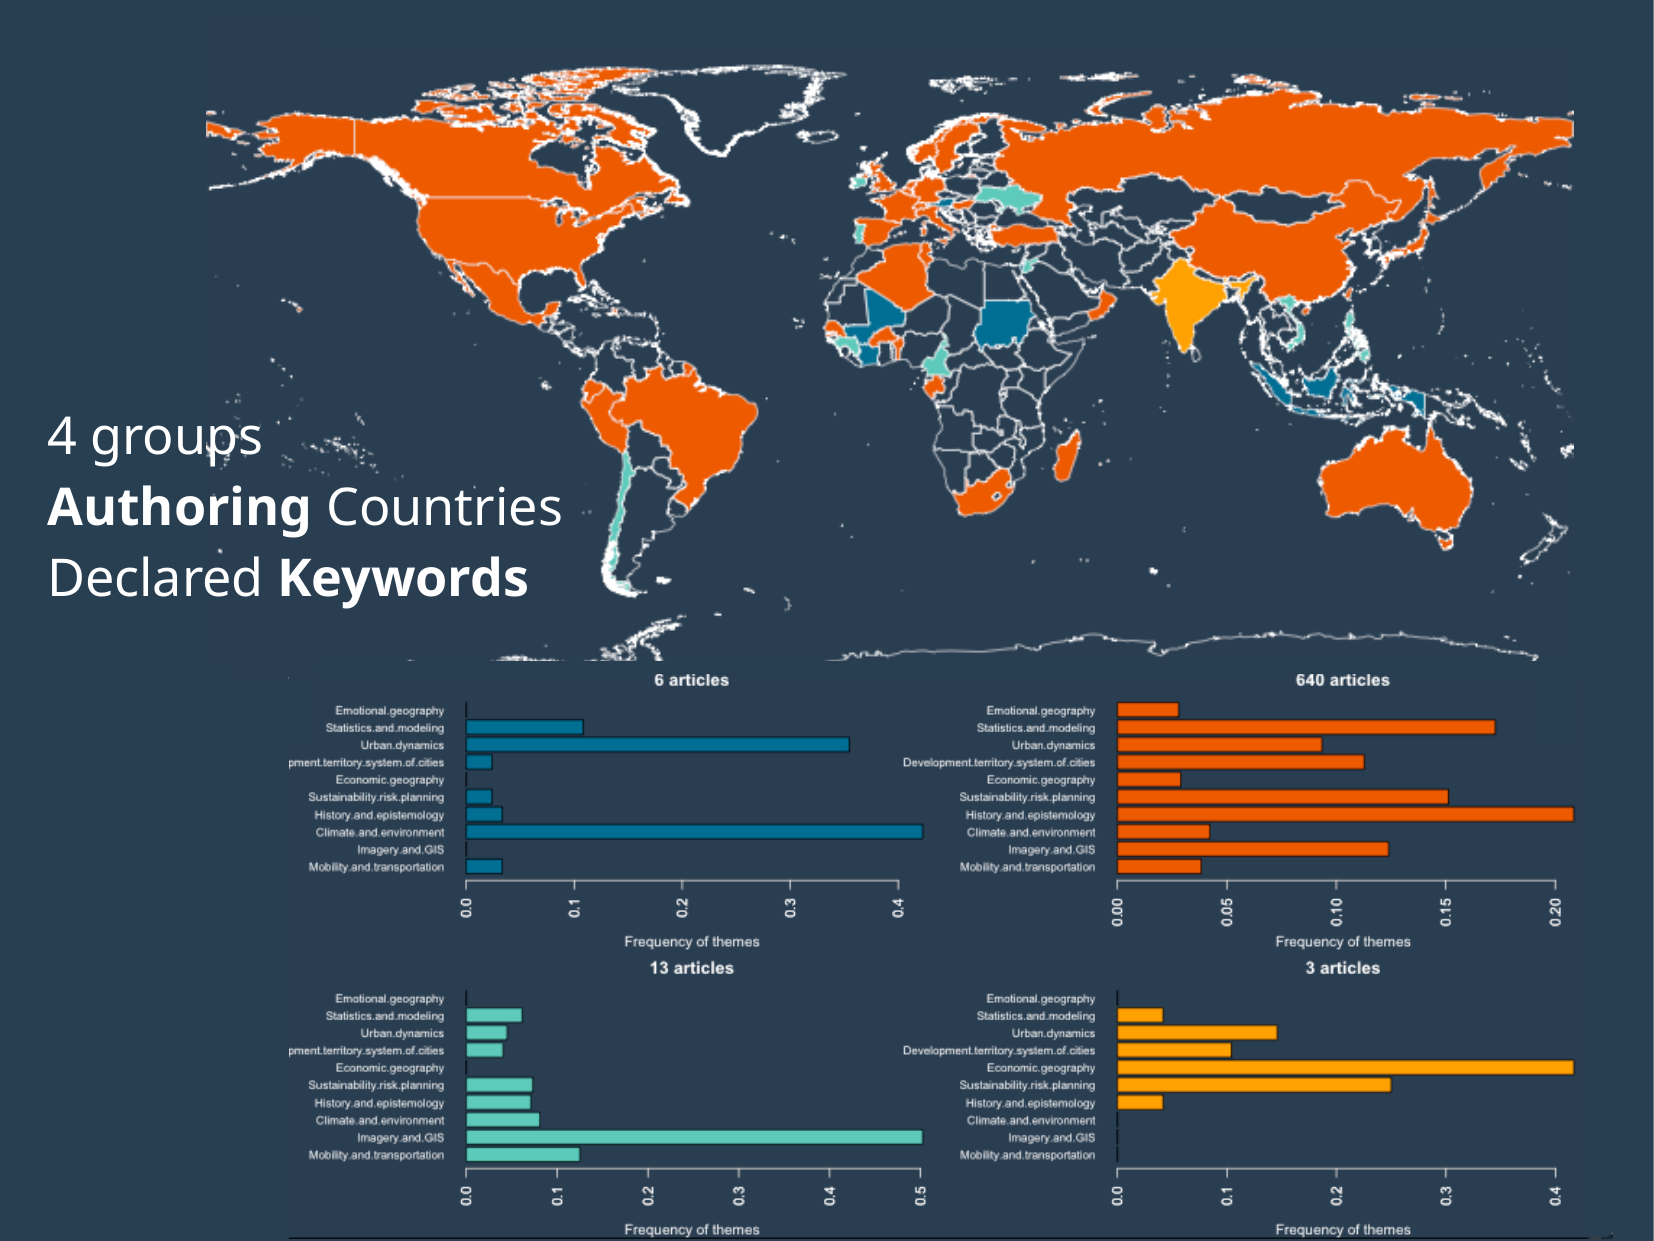

Declared Keywords (HC)
4 groups
Authoring Countries
Declared Keywords